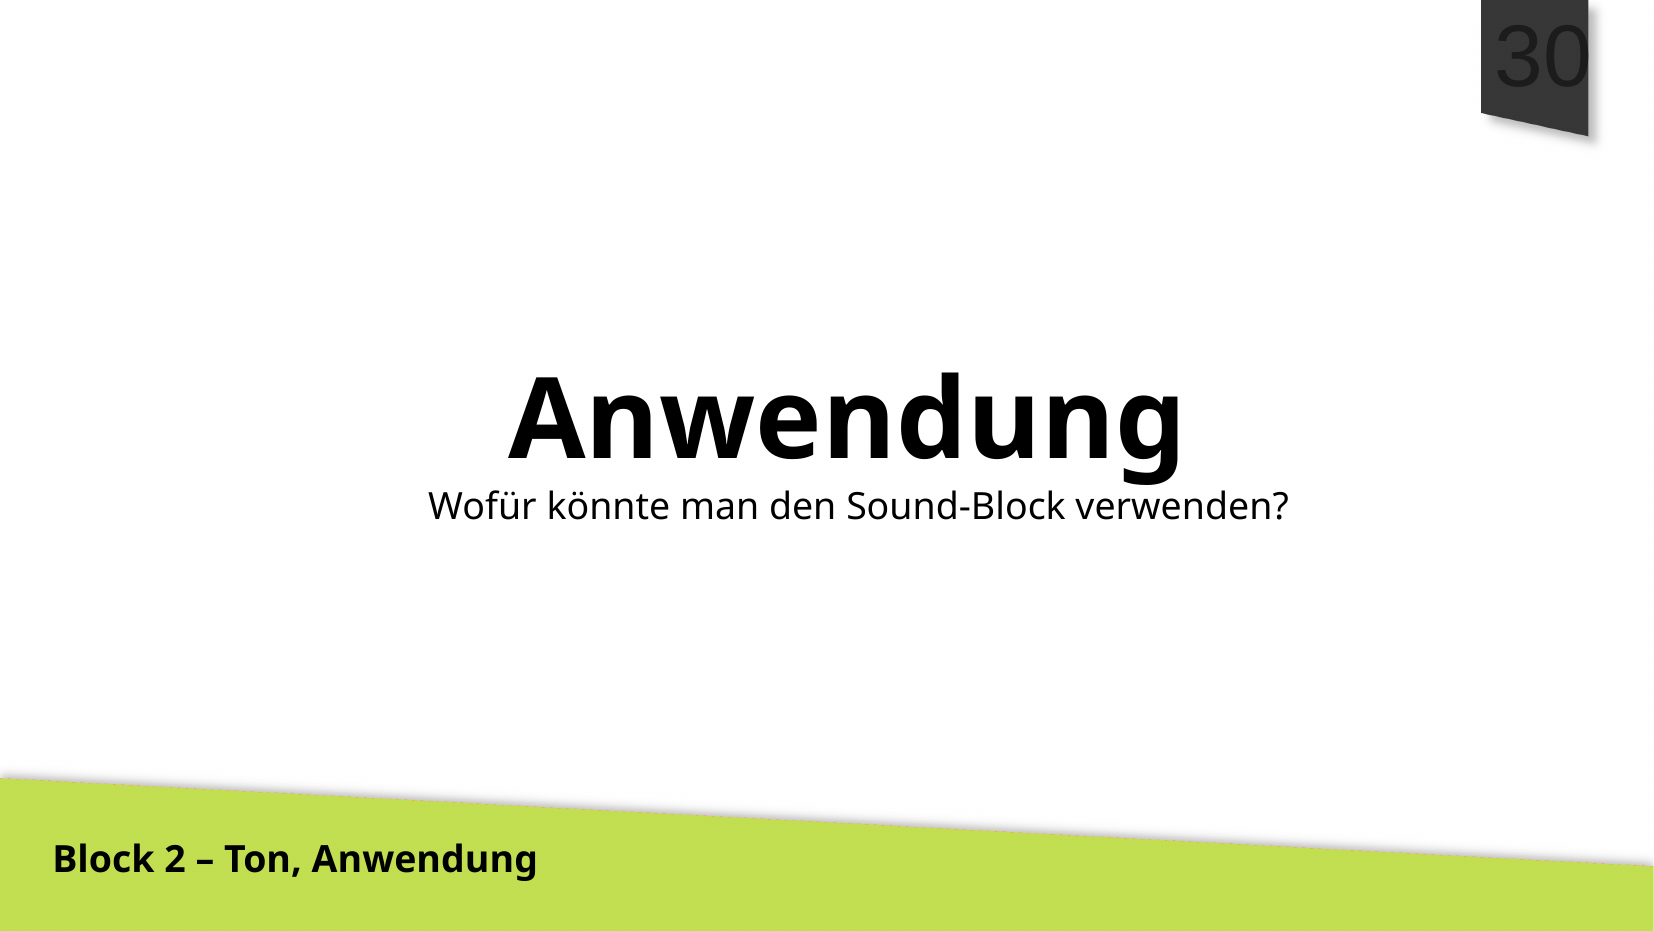

# Anwendung
Wofür könnte man den Sound-Block verwenden?
Block 2 – Ton, Anwendung